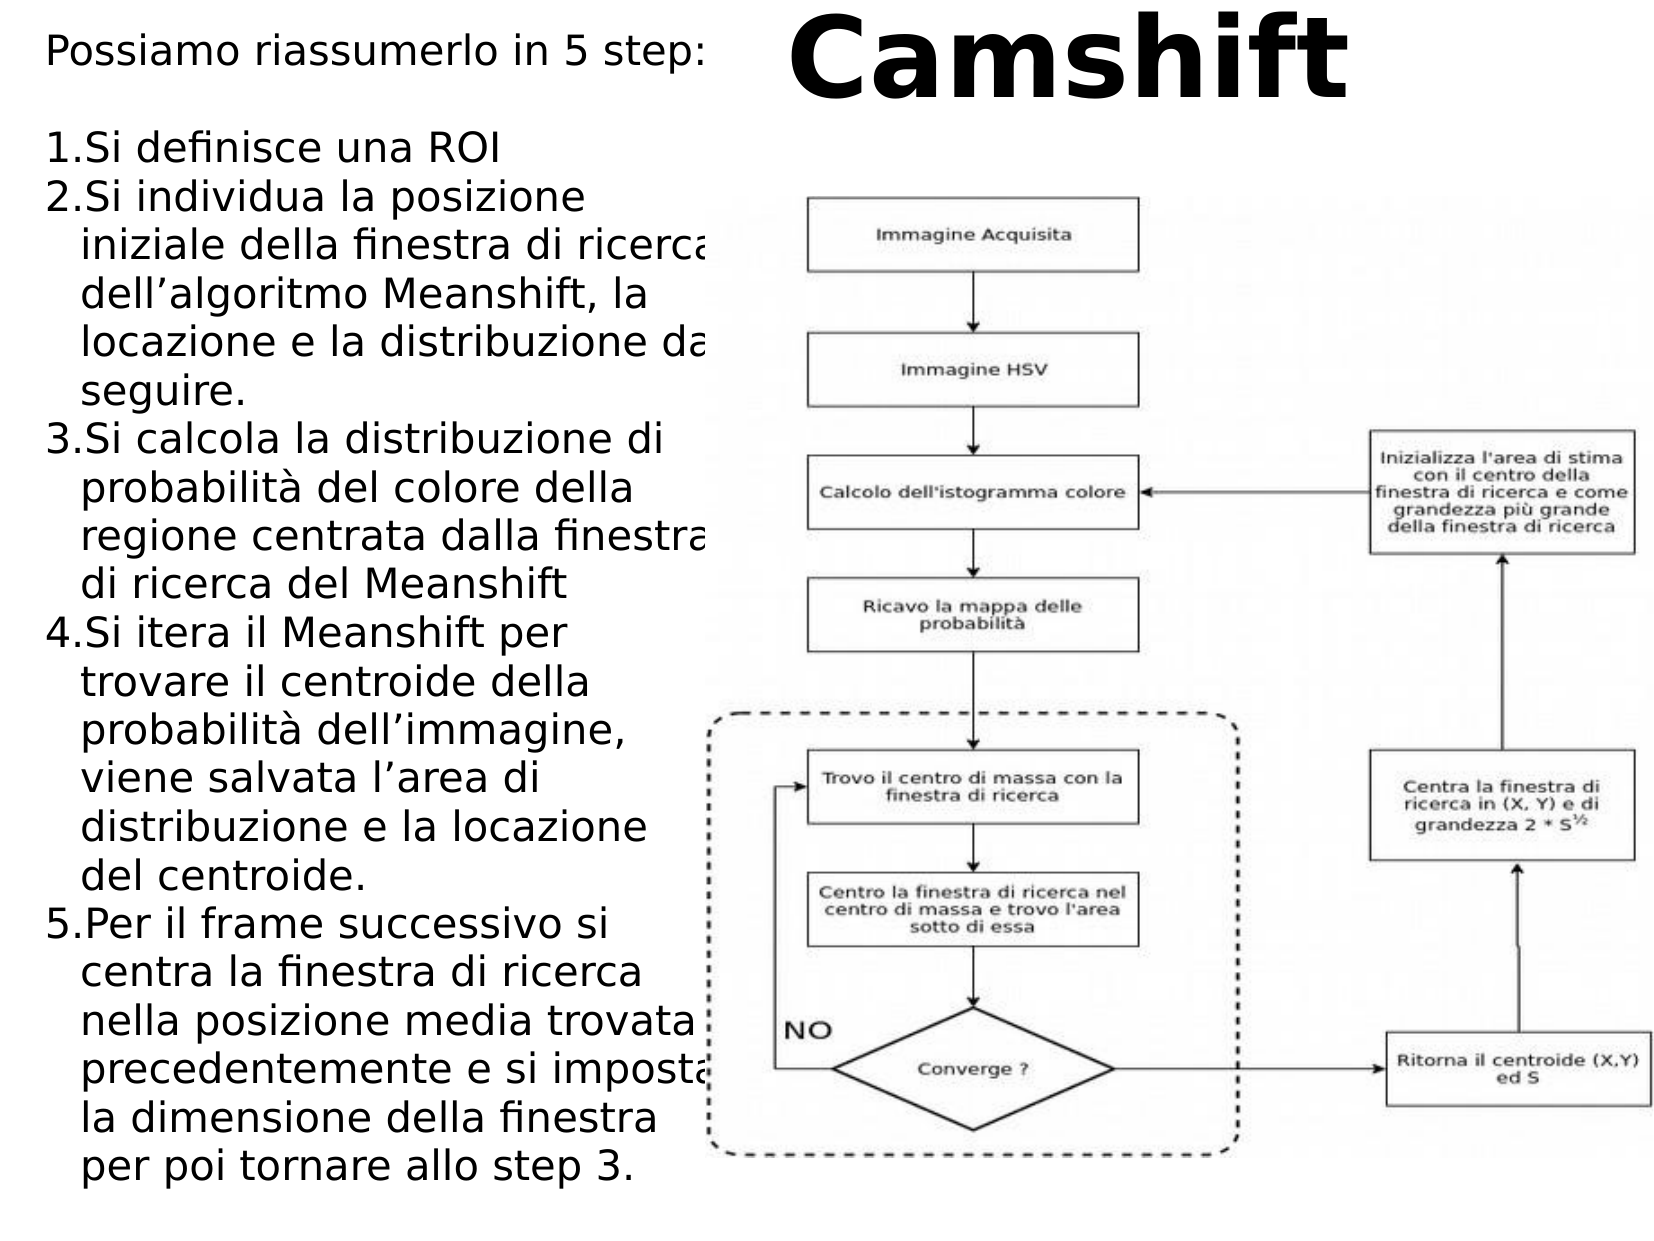

# Camshift
Possiamo riassumerlo in 5 step:
Si definisce una ROI
Si individua la posizione iniziale della finestra di ricerca dell’algoritmo Meanshift, la locazione e la distribuzione da seguire.
Si calcola la distribuzione di probabilità del colore della regione centrata dalla finestra di ricerca del Meanshift
Si itera il Meanshift per trovare il centroide della probabilità dell’immagine, viene salvata l’area di distribuzione e la locazione del centroide.
Per il frame successivo si centra la finestra di ricerca nella posizione media trovata precedentemente e si imposta la dimensione della finestra per poi tornare allo step 3.